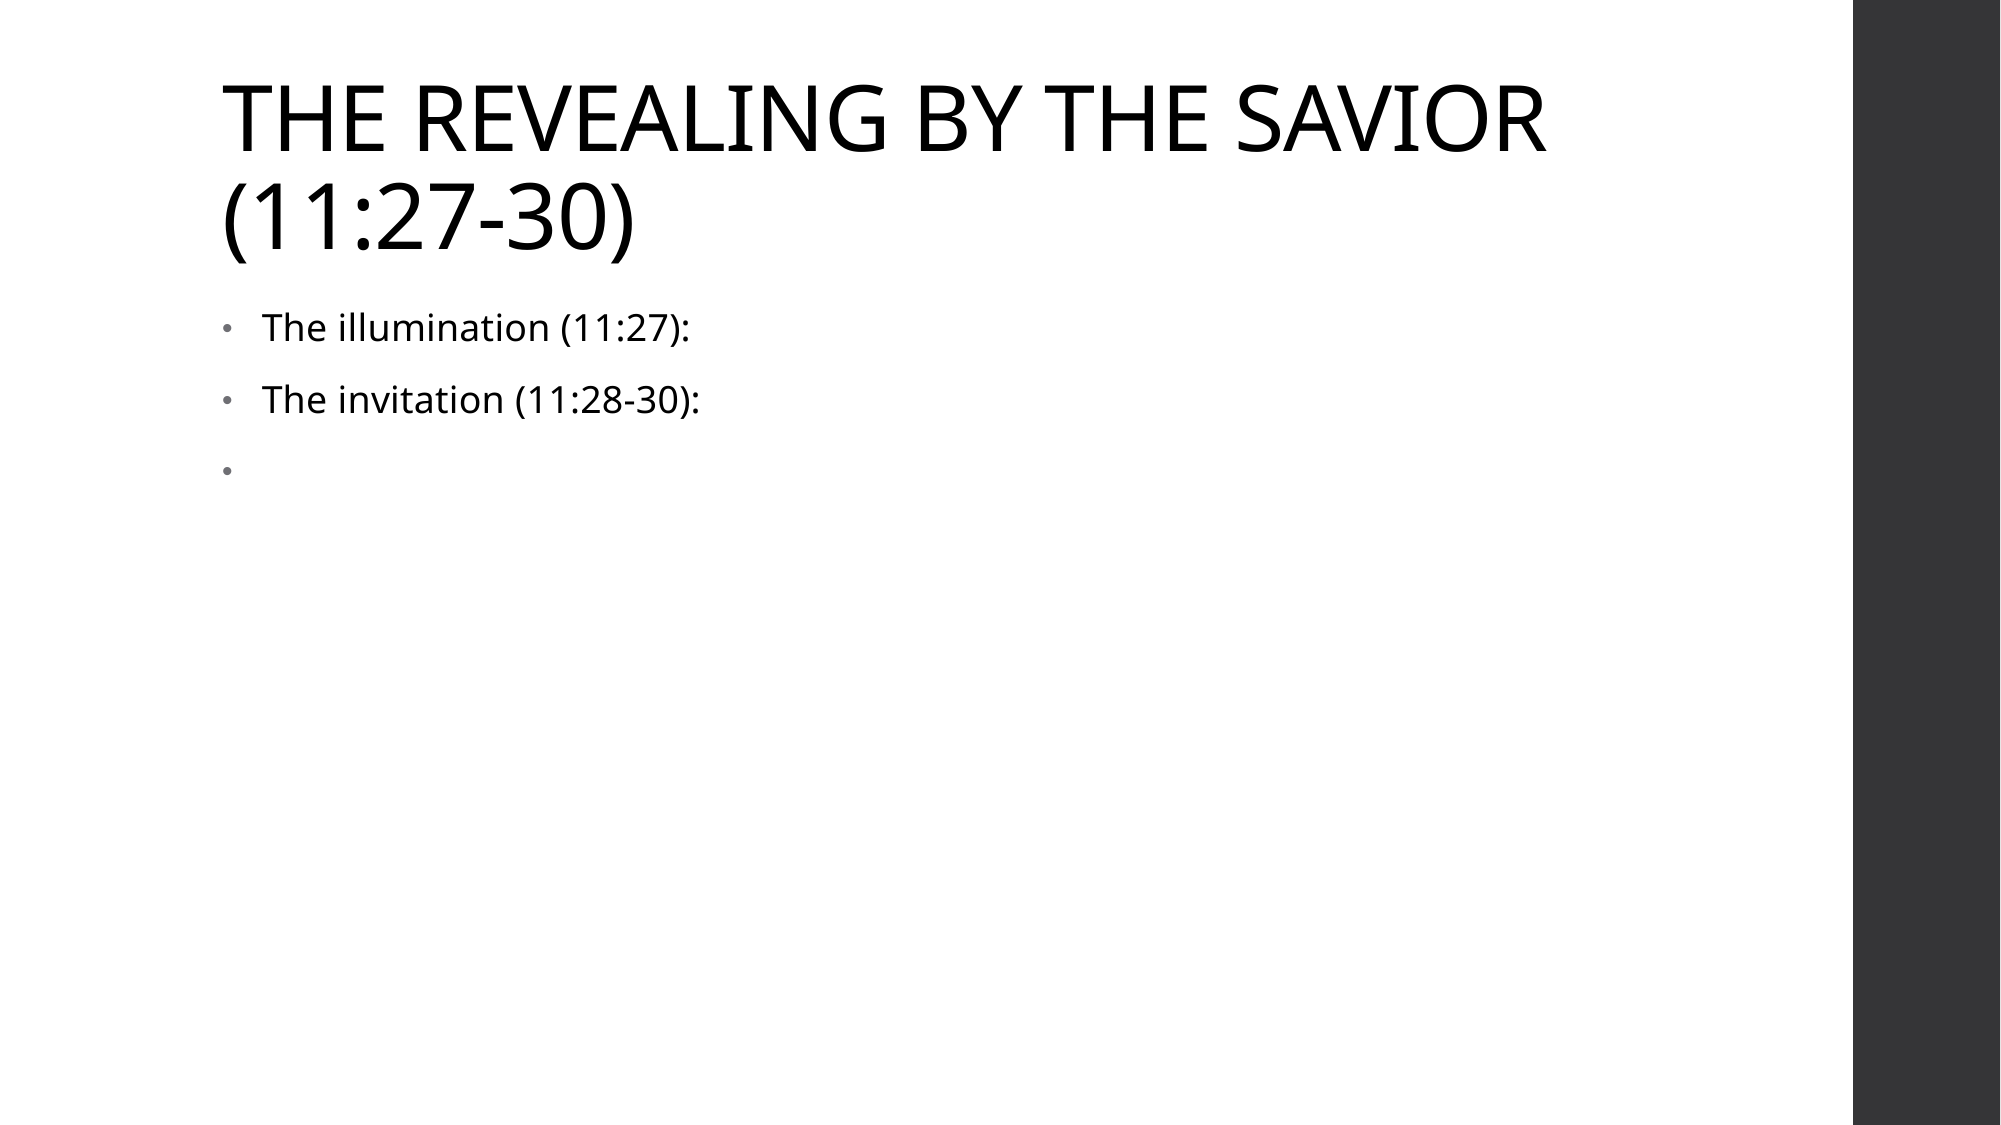

# THE REVEALING BY THE SAVIOR (11:27-30)
 The illumination (11:27):
 The invitation (11:28-30):